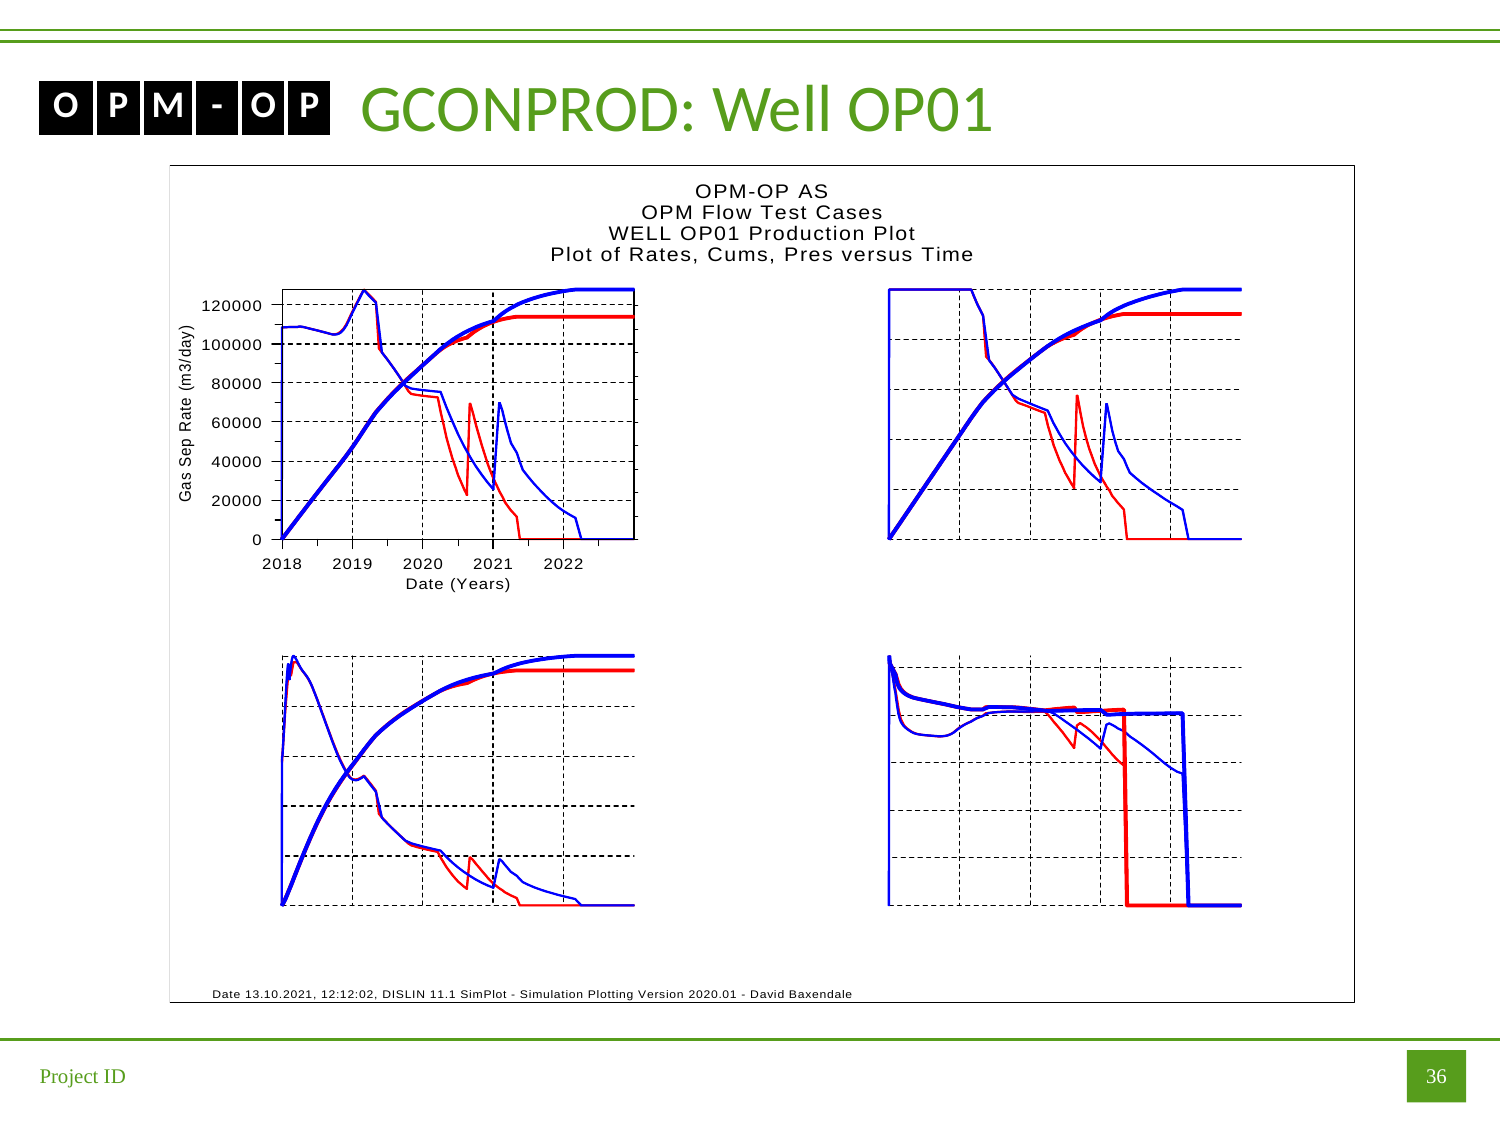

# GCONPROD: Well OP01
Project ID
36